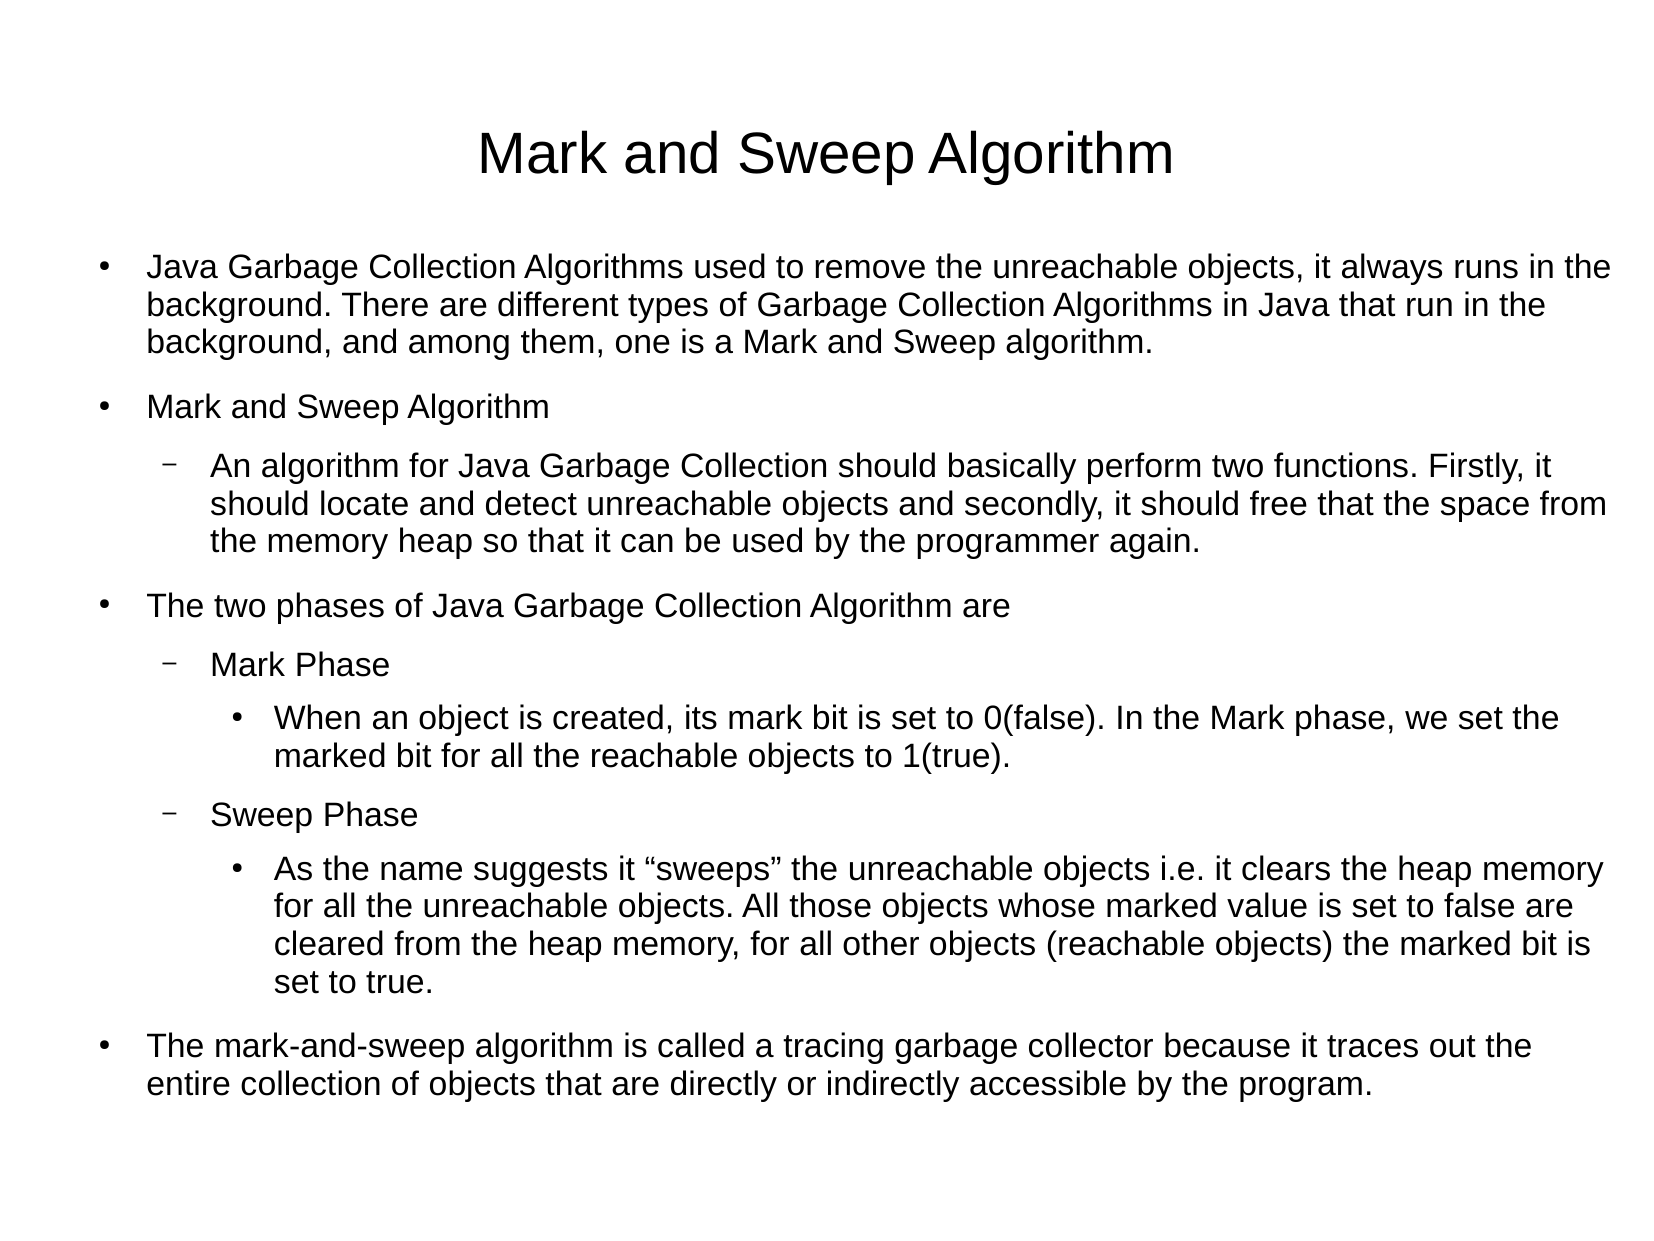

# Mark and Sweep Algorithm
Java Garbage Collection Algorithms used to remove the unreachable objects, it always runs in the background. There are different types of Garbage Collection Algorithms in Java that run in the background, and among them, one is a Mark and Sweep algorithm.
Mark and Sweep Algorithm
An algorithm for Java Garbage Collection should basically perform two functions. Firstly, it should locate and detect unreachable objects and secondly, it should free that the space from the memory heap so that it can be used by the programmer again.
The two phases of Java Garbage Collection Algorithm are
Mark Phase
When an object is created, its mark bit is set to 0(false). In the Mark phase, we set the marked bit for all the reachable objects to 1(true).
Sweep Phase
As the name suggests it “sweeps” the unreachable objects i.e. it clears the heap memory for all the unreachable objects. All those objects whose marked value is set to false are cleared from the heap memory, for all other objects (reachable objects) the marked bit is set to true.
The mark-and-sweep algorithm is called a tracing garbage collector because it traces out the entire collection of objects that are directly or indirectly accessible by the program.